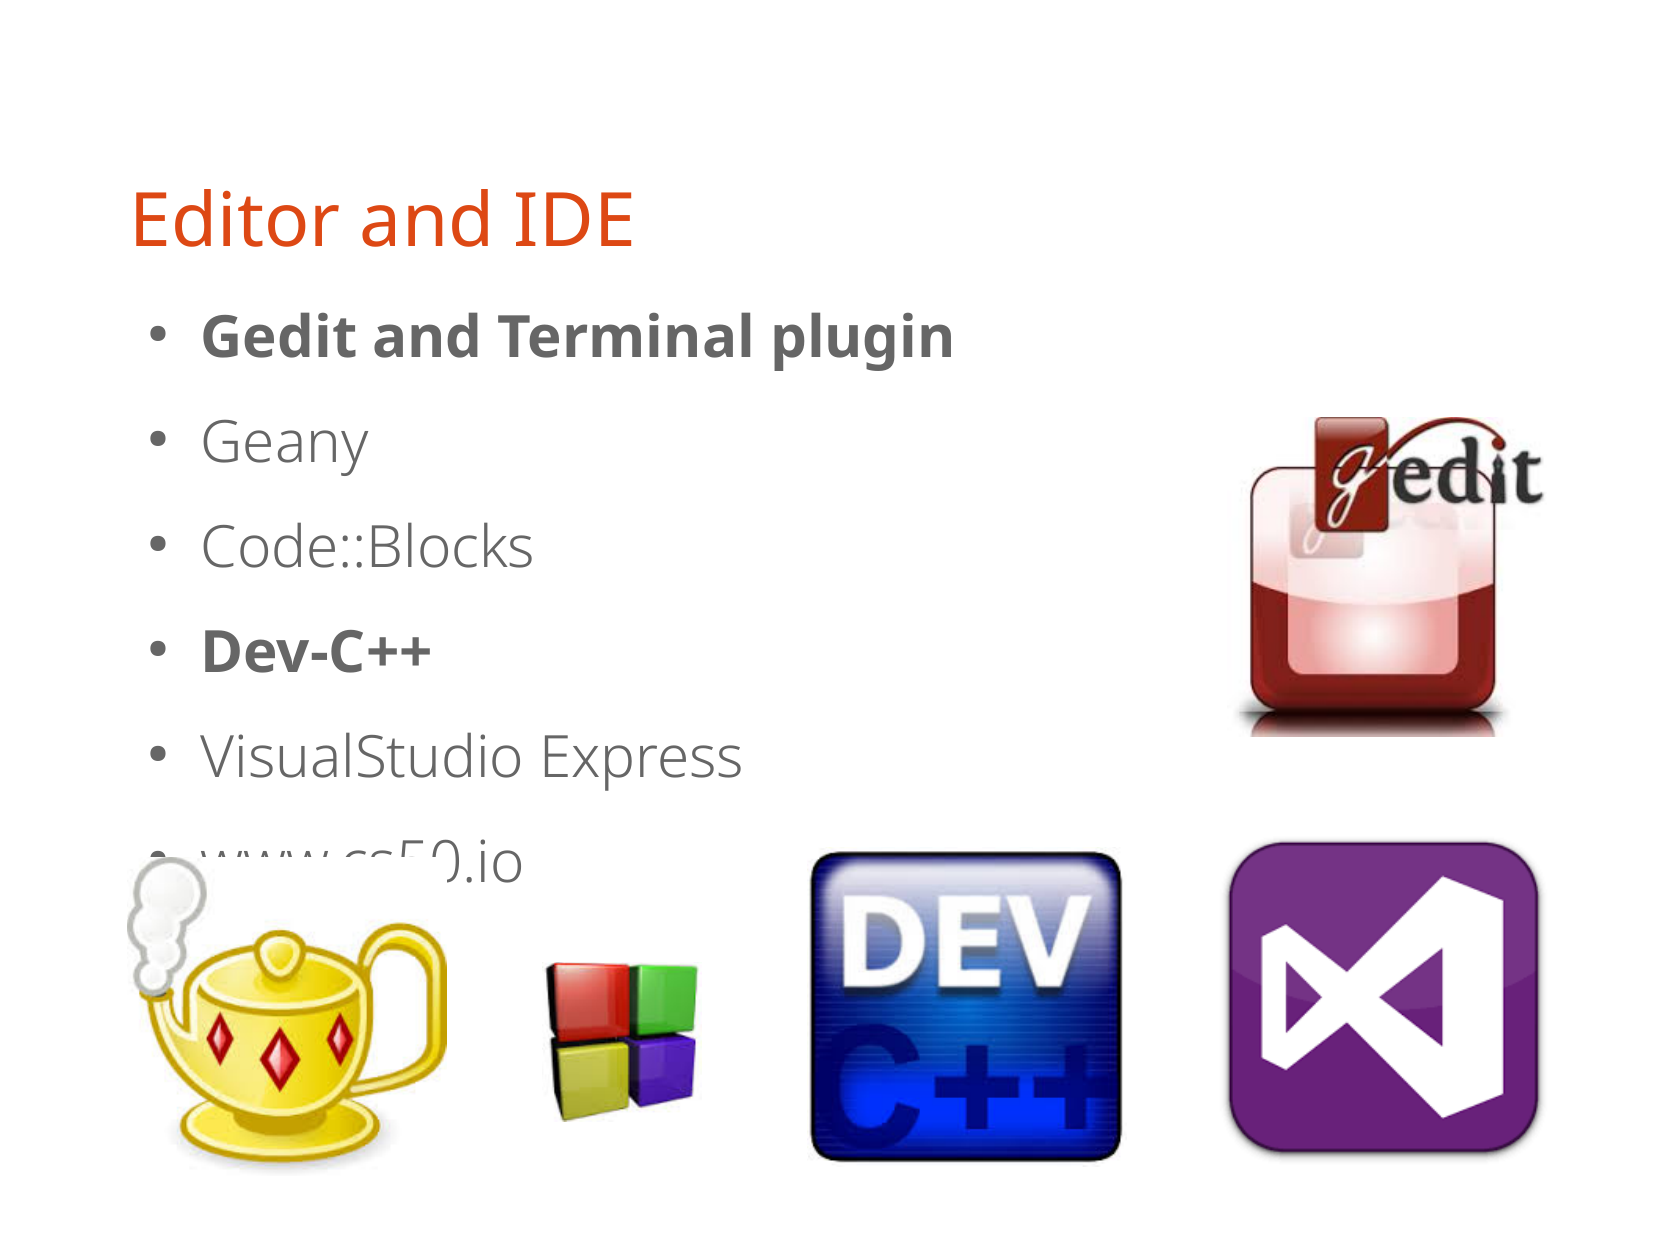

# Editor and IDE
Gedit and Terminal plugin
Geany
Code::Blocks
Dev-C++
VisualStudio Express
www.cs50.io